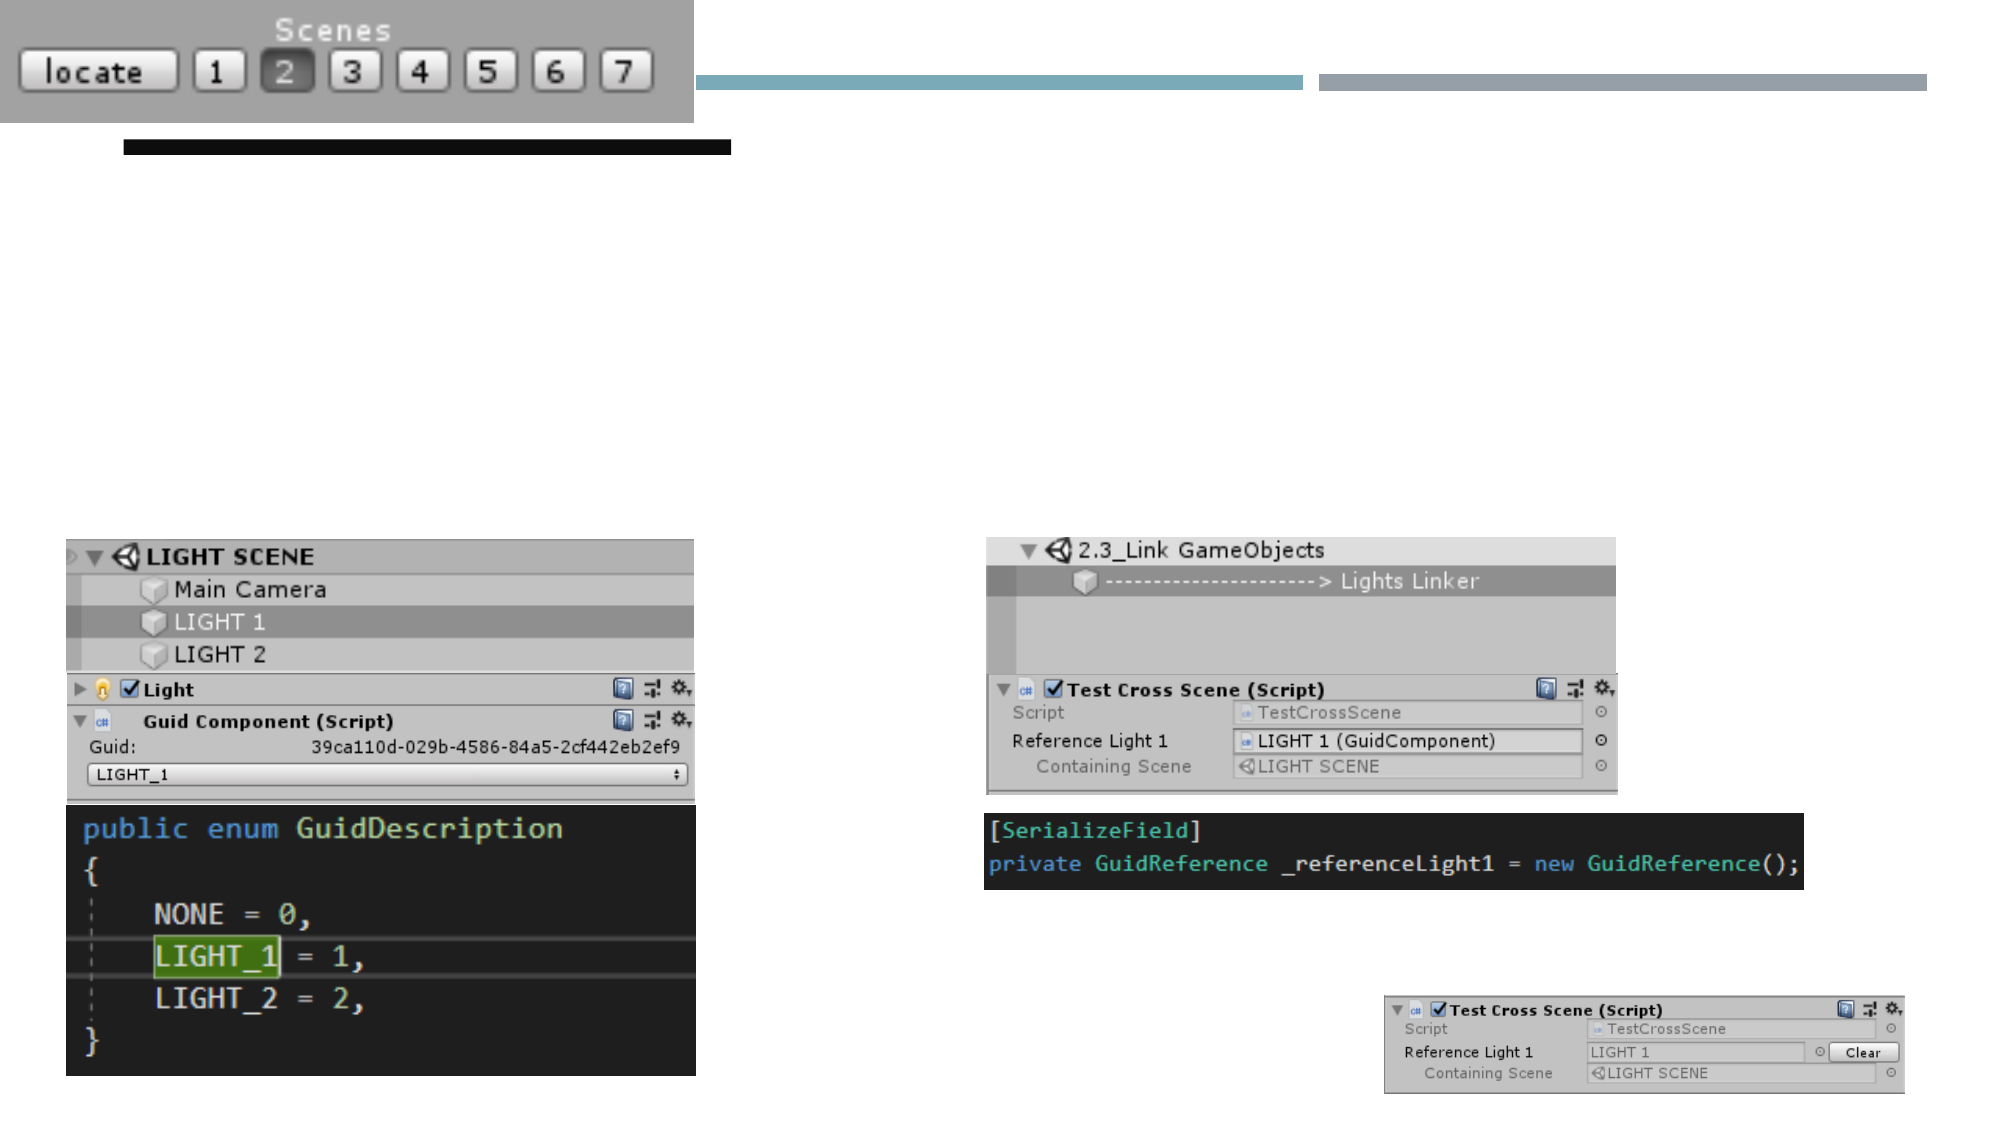

# 2.3) Keep Reference of a gameobject in other scene
Thanks to unity developpers, I have added a nice feature into this tool pack: the possibility to keep gameObject linked in separate scenes
We set an unique GuidComponent in the gameObject we want to keep track of, and assign to it an enum for simplicity of usage in your project
Then in any script in another scene, create a reference of a Guid, and drag & drop it. Unity will keep the link even if scene are closed & re-openned !
If the Light scene is missing, it will show that, and wait until the scene is back again: